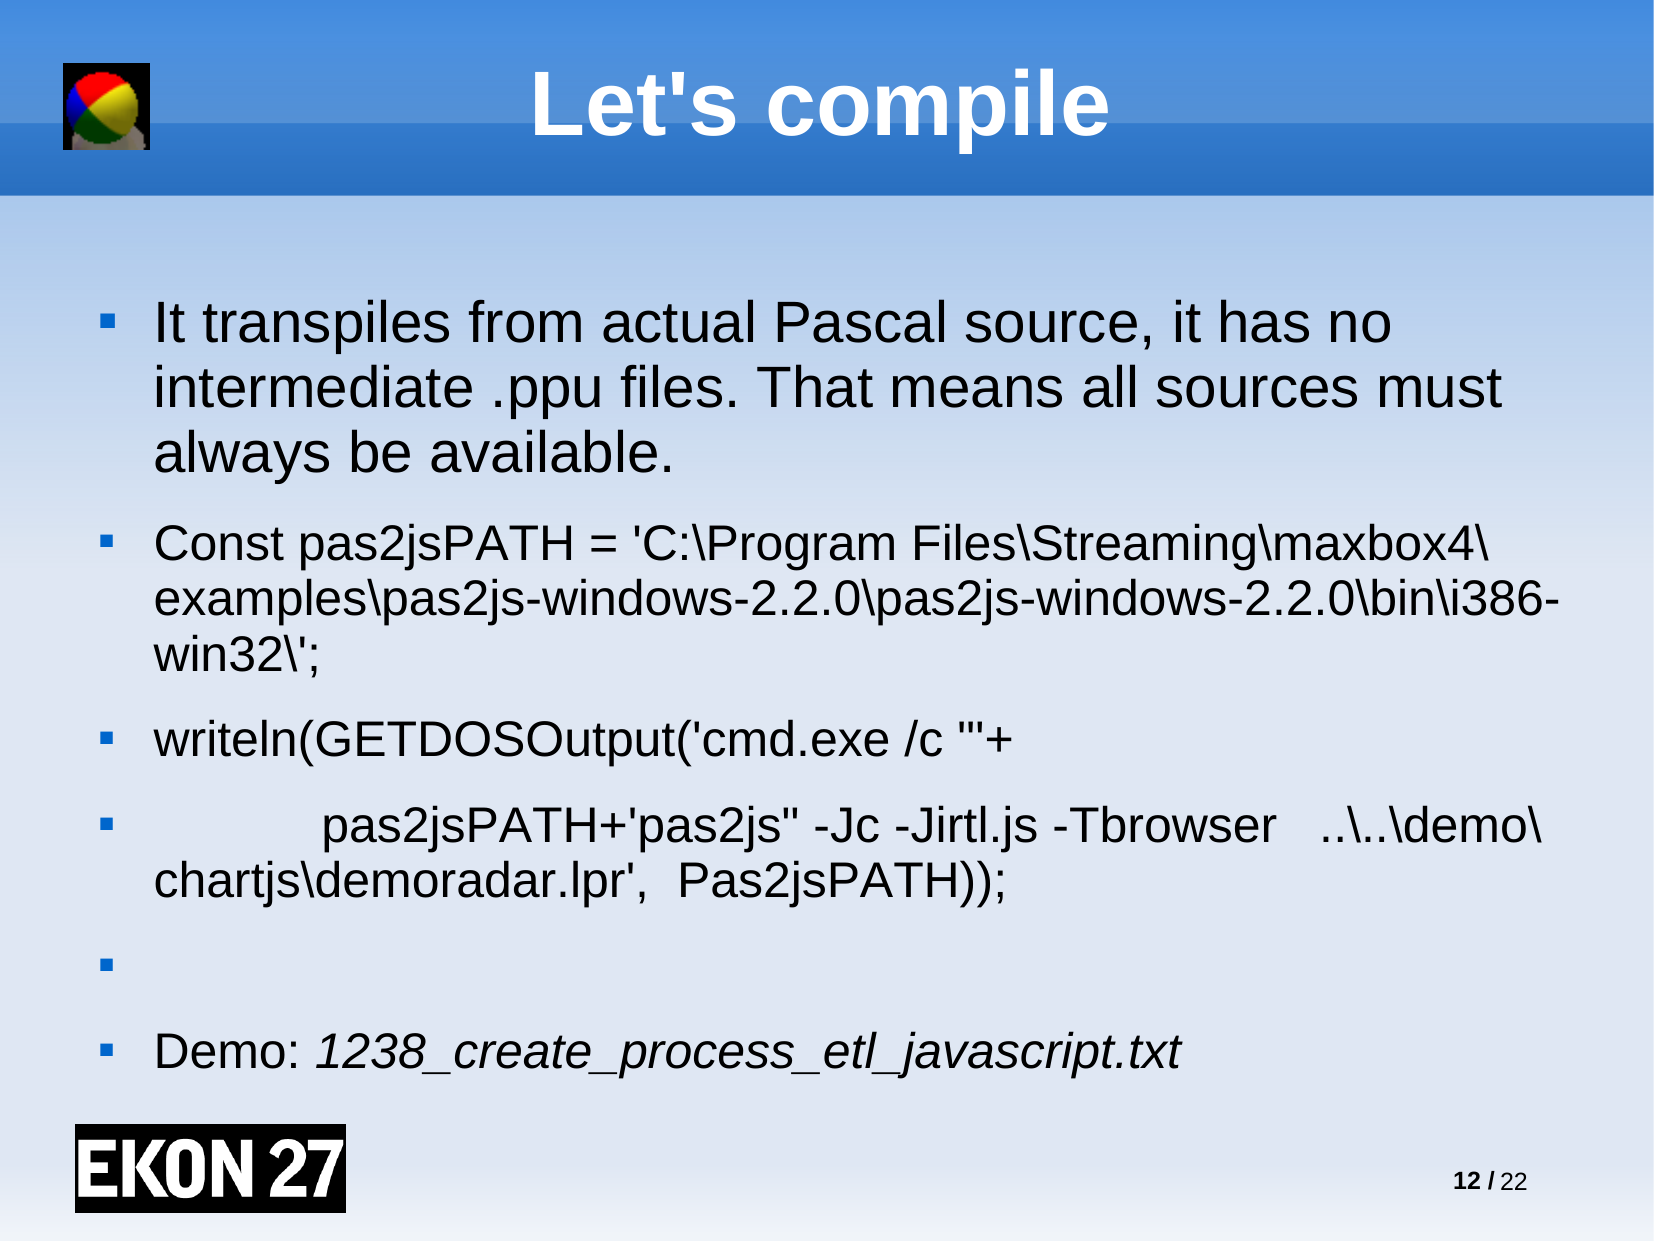

# Let's compile
It transpiles from actual Pascal source, it has no intermediate .ppu files. That means all sources must always be available.
Const pas2jsPATH = 'C:\Program Files\Streaming\maxbox4\examples\pas2js-windows-2.2.0\pas2js-windows-2.2.0\bin\i386-win32\';
writeln(GETDOSOutput('cmd.exe /c "'+
 pas2jsPATH+'pas2js" -Jc -Jirtl.js -Tbrowser ..\..\demo\chartjs\demoradar.lpr', Pas2jsPATH));
Demo: 1238_create_process_etl_javascript.txt
12